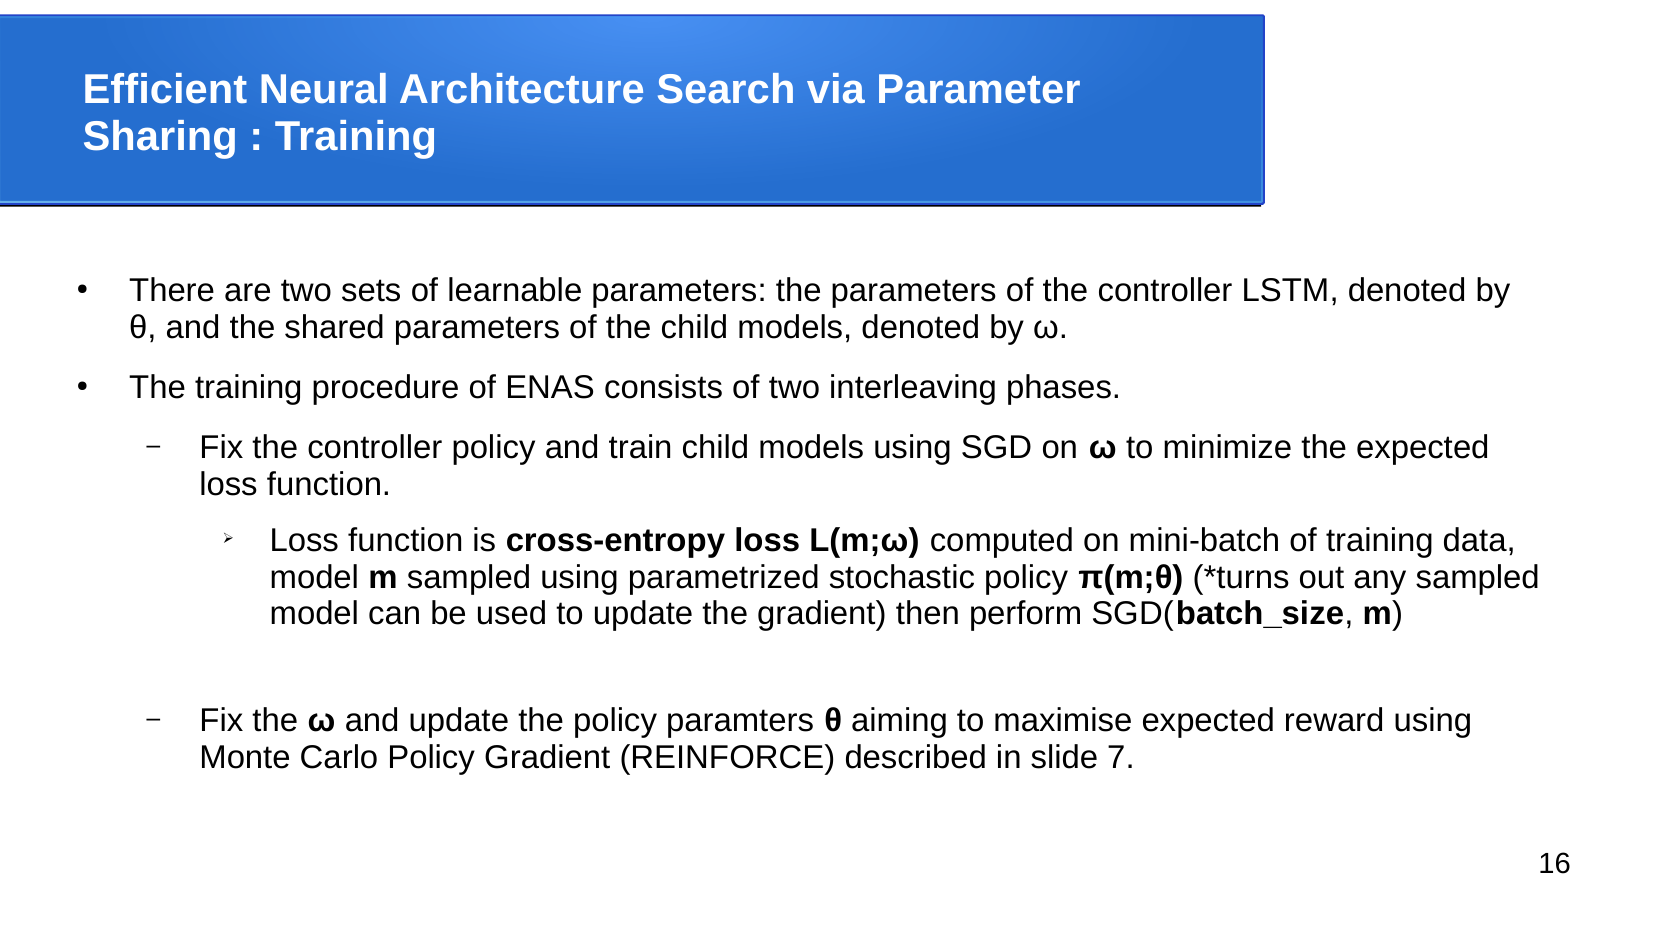

# Efficient Neural Architecture Search via Parameter Sharing : Training
There are two sets of learnable parameters: the parameters of the controller LSTM, denoted by θ, and the shared parameters of the child models, denoted by ω.
The training procedure of ENAS consists of two interleaving phases.
Fix the controller policy and train child models using SGD on ω to minimize the expected loss function.
Loss function is cross-entropy loss L(m;ω) computed on mini-batch of training data, model m sampled using parametrized stochastic policy π(m;θ) (*turns out any sampled model can be used to update the gradient) then perform SGD(batch_size, m)
Fix the ω and update the policy paramters θ aiming to maximise expected reward using Monte Carlo Policy Gradient (REINFORCE) described in slide 7.
16